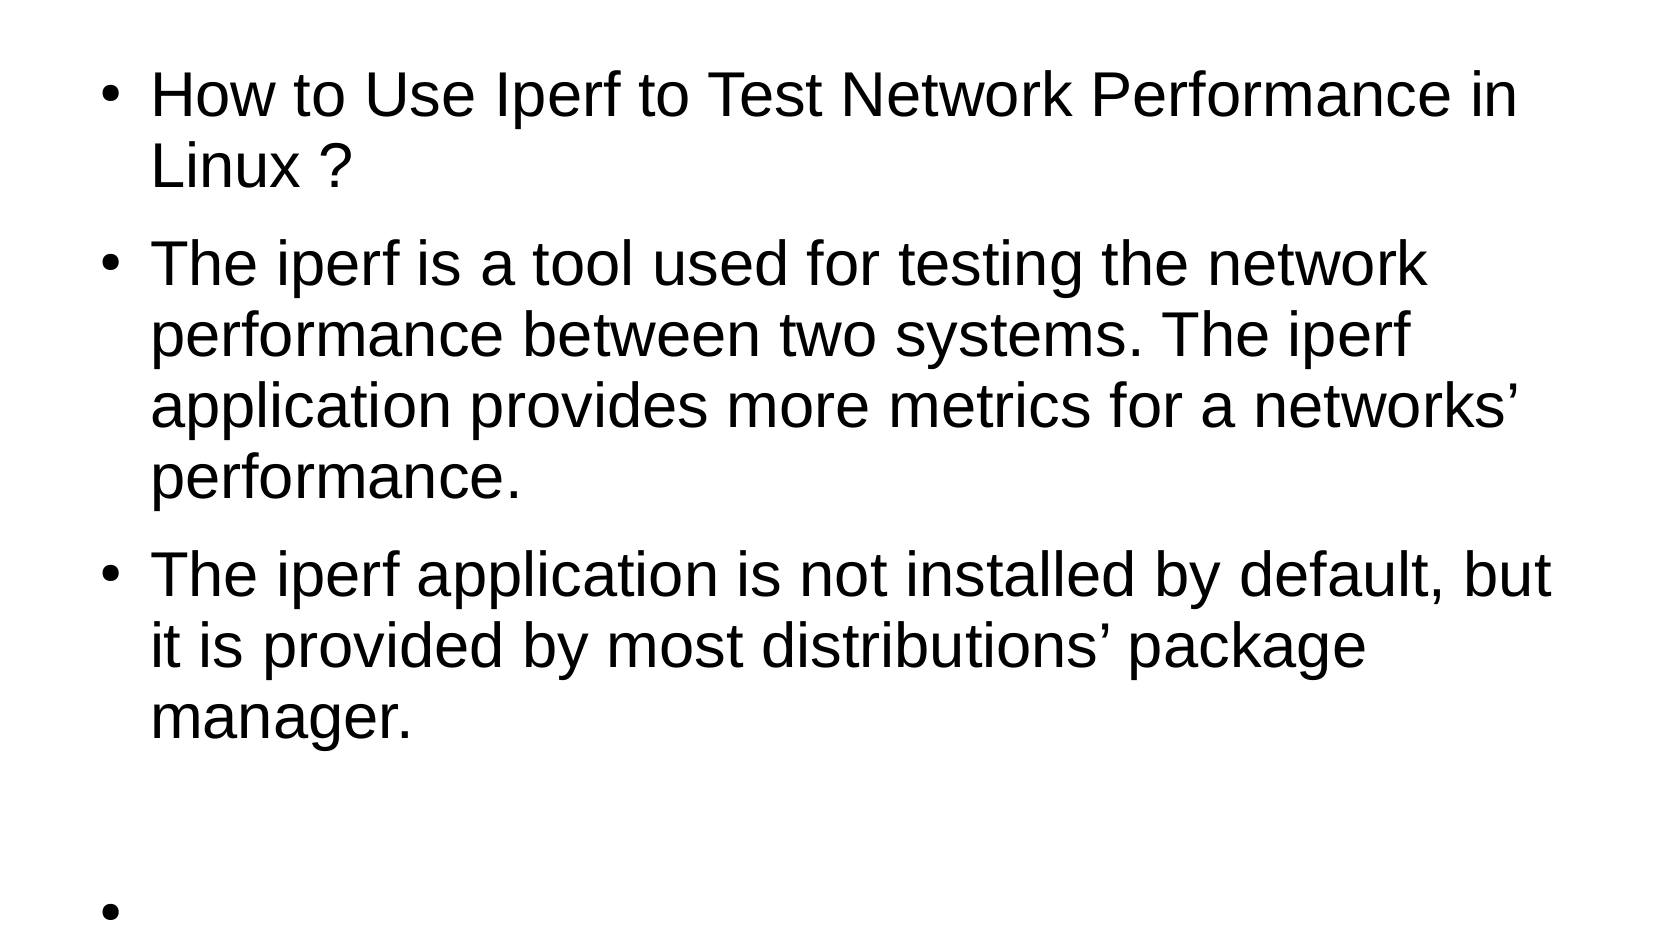

# How to Use Iperf to Test Network Performance in Linux ?
The iperf is a tool used for testing the network performance between two systems. The iperf application provides more metrics for a networks’ performance.
The iperf application is not installed by default, but it is provided by most distributions’ package manager.